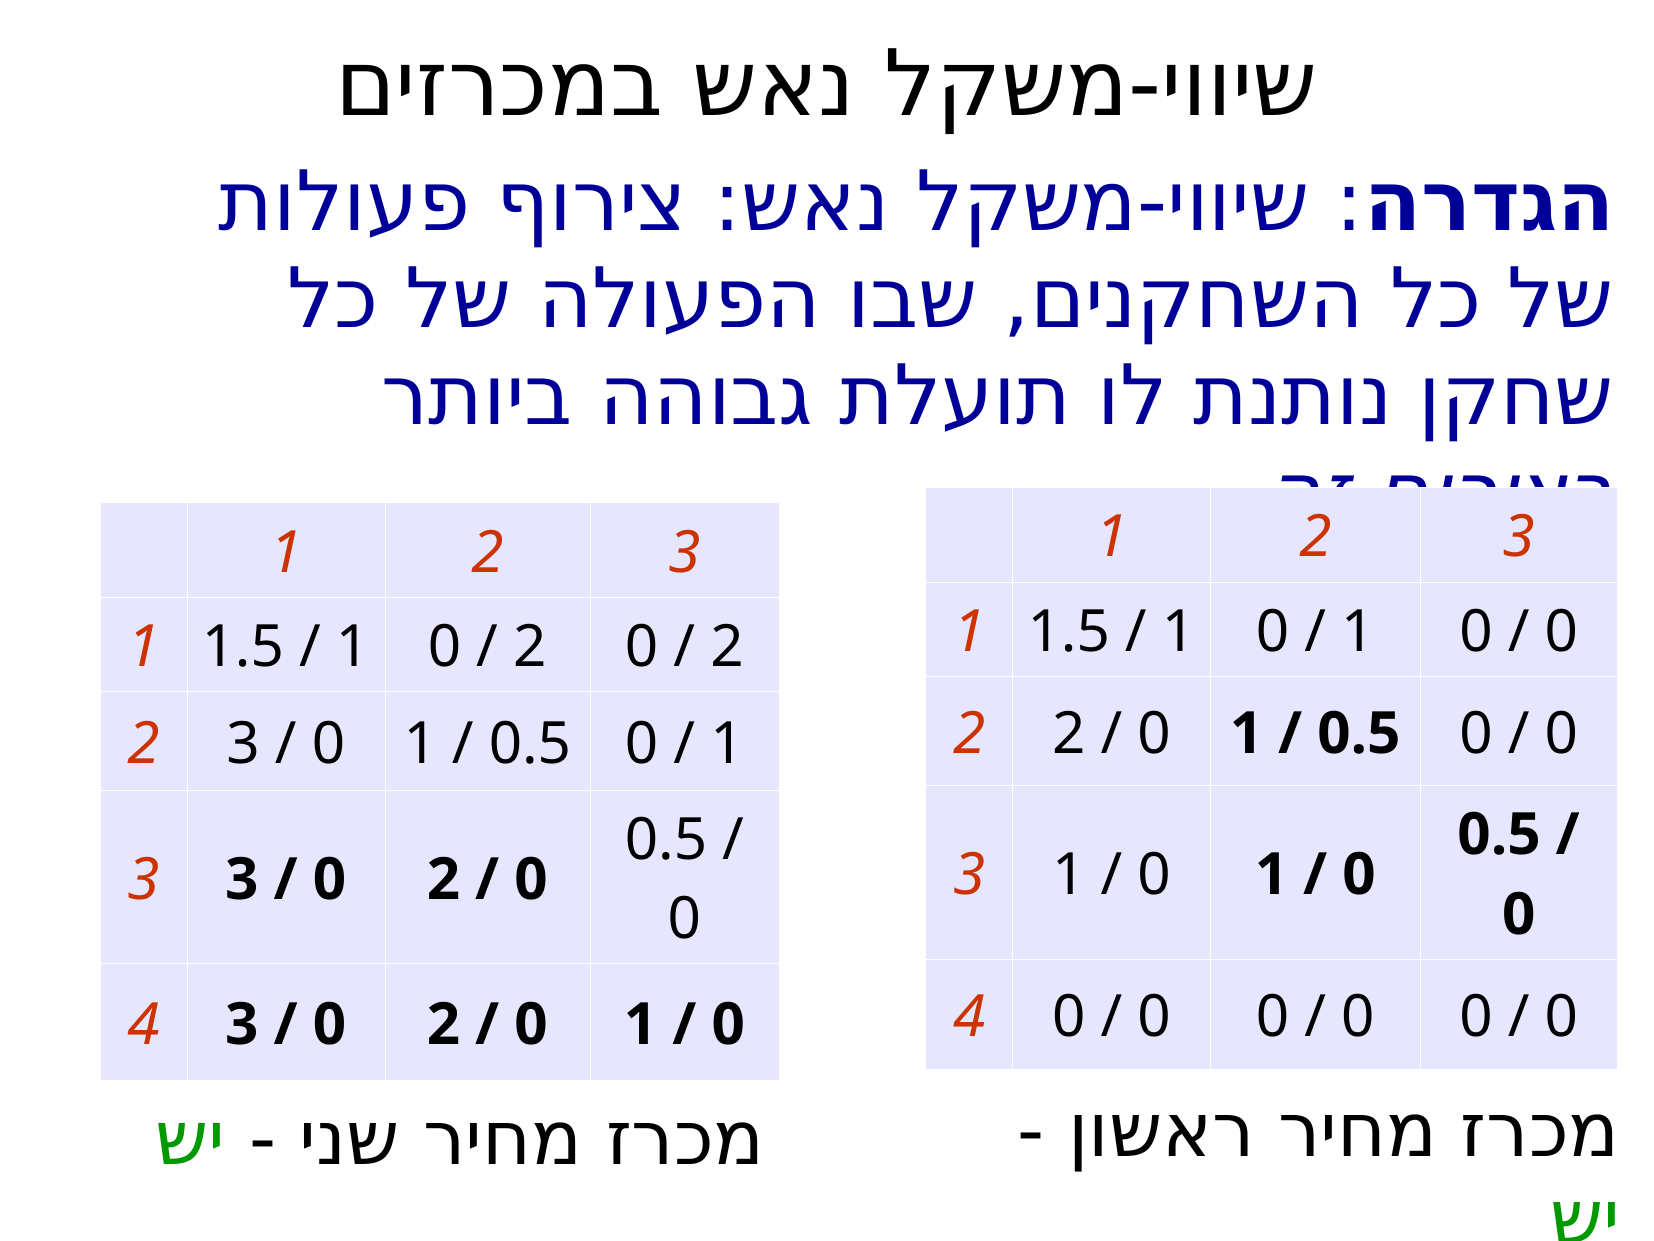

# שיווי-משקל נאש במכרזים
הגדרה: שיווי-משקל נאש: צירוף פעולות של כל השחקנים, שבו הפעולה של כל שחקן נותנת לו תועלת גבוהה ביותר בצירוף זה.
| | 1 | 2 | 3 |
| --- | --- | --- | --- |
| 1 | 1.5 / 1 | 0 / 1 | 0 / 0 |
| 2 | 2 / 0 | 1 / 0.5 | 0 / 0 |
| 3 | 1 / 0 | 1 / 0 | 0.5 / 0 |
| 4 | 0 / 0 | 0 / 0 | 0 / 0 |
| | 1 | 2 | 3 |
| --- | --- | --- | --- |
| 1 | 1.5 / 1 | 0 / 2 | 0 / 2 |
| 2 | 3 / 0 | 1 / 0.5 | 0 / 1 |
| 3 | 3 / 0 | 2 / 0 | 0.5 / 0 |
| 4 | 3 / 0 | 2 / 0 | 1 / 0 |
מכרז מחיר ראשון - יש
מכרז מחיר שני - יש